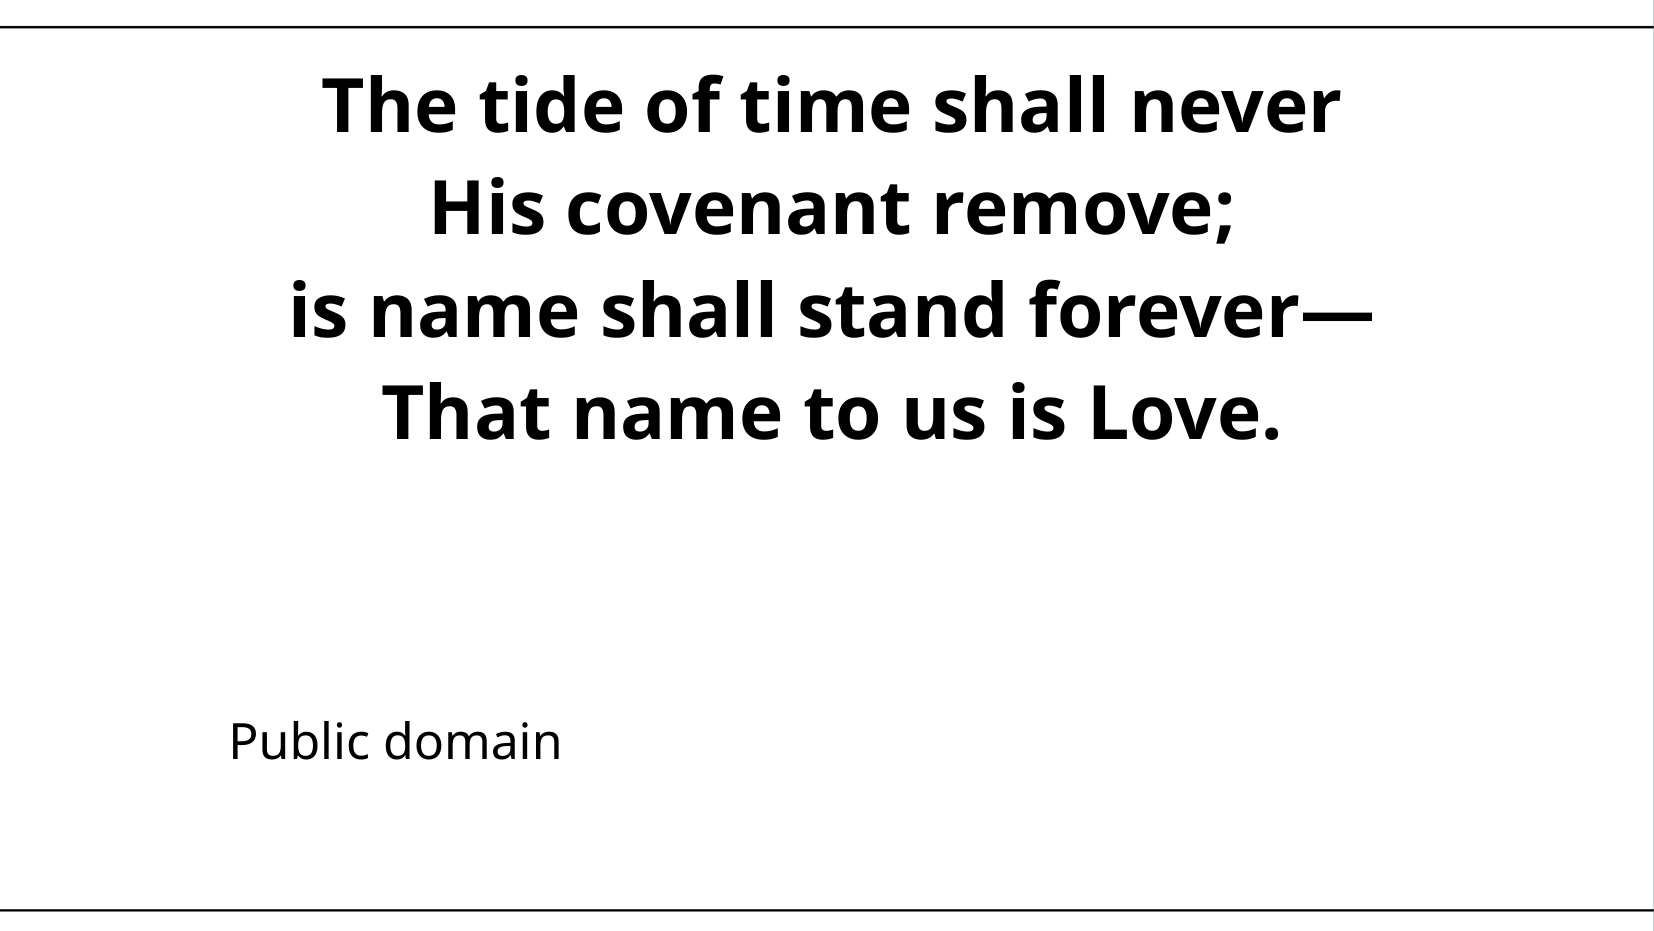

The tide of time shall never
His covenant remove;
is name shall stand forever—
That name to us is Love.
 Public domain